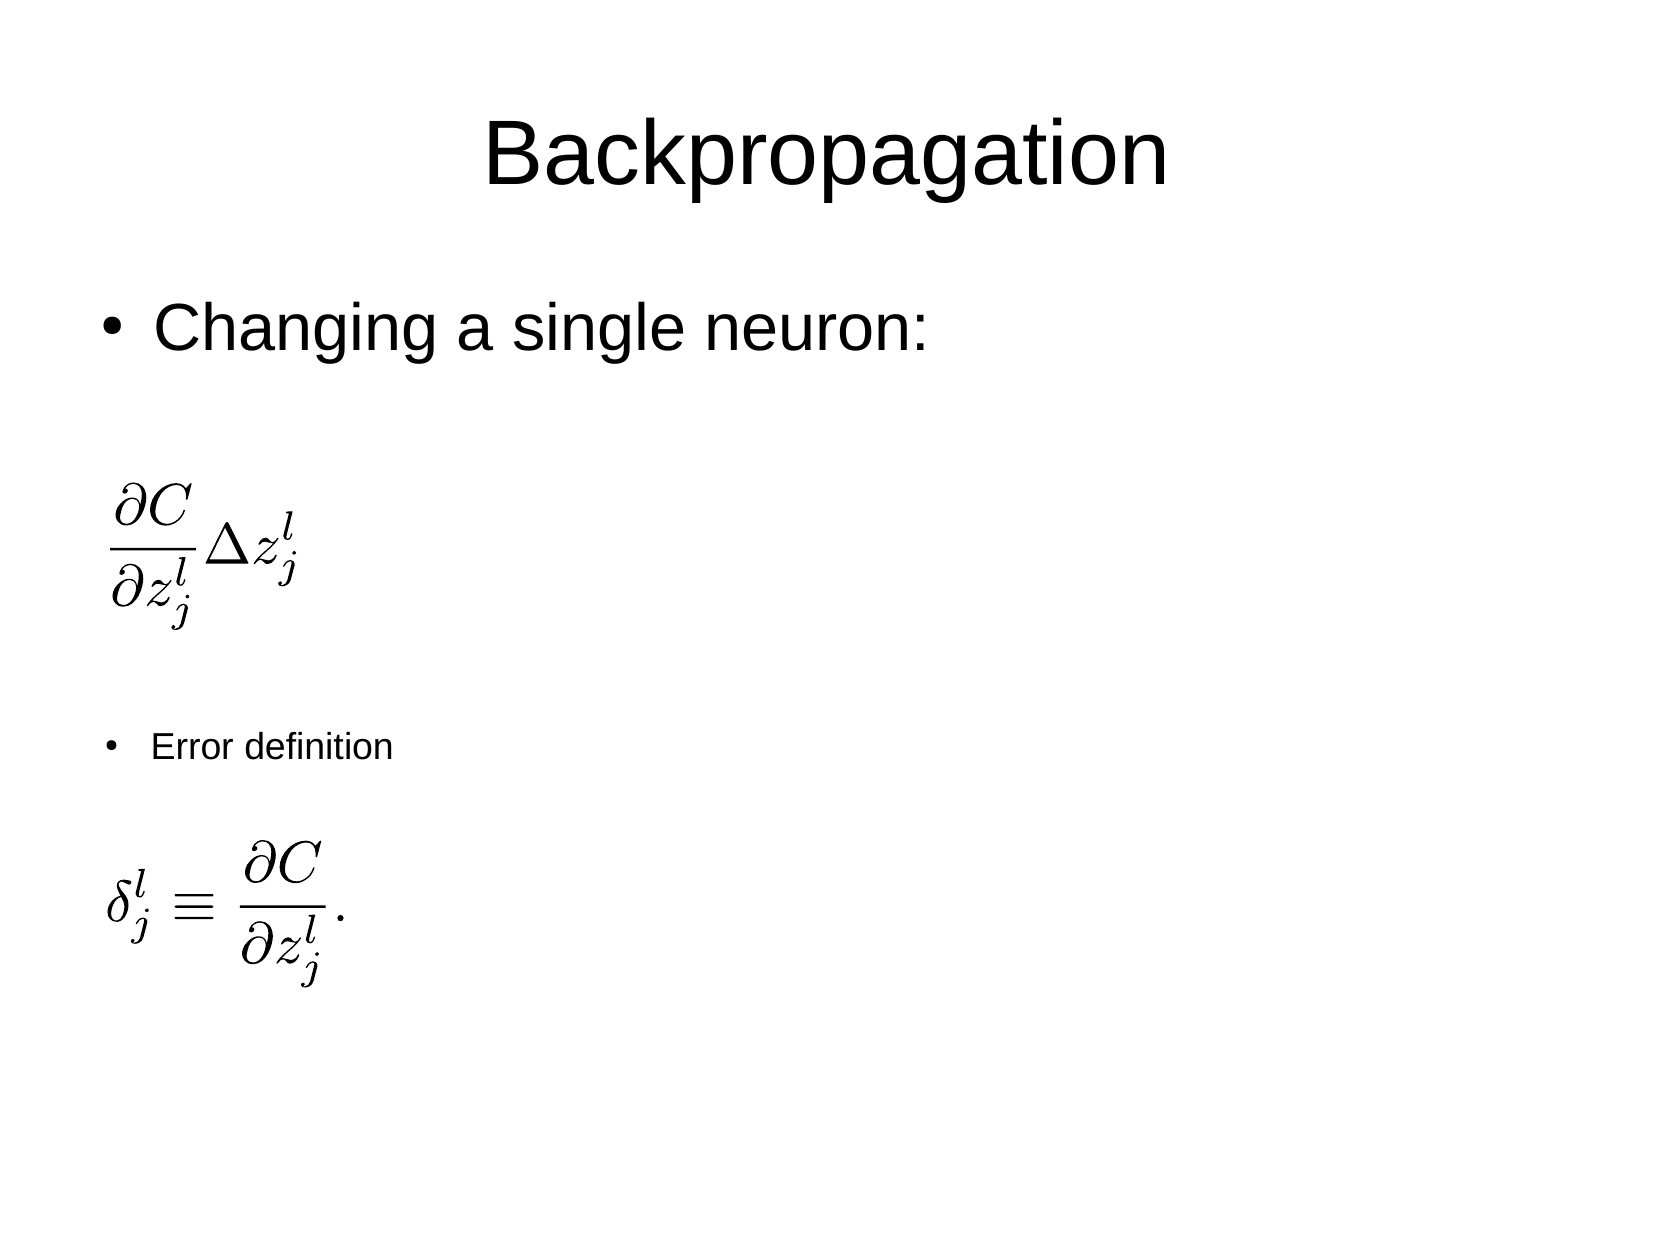

# Backpropagation
Changing a single neuron:
 Error definition